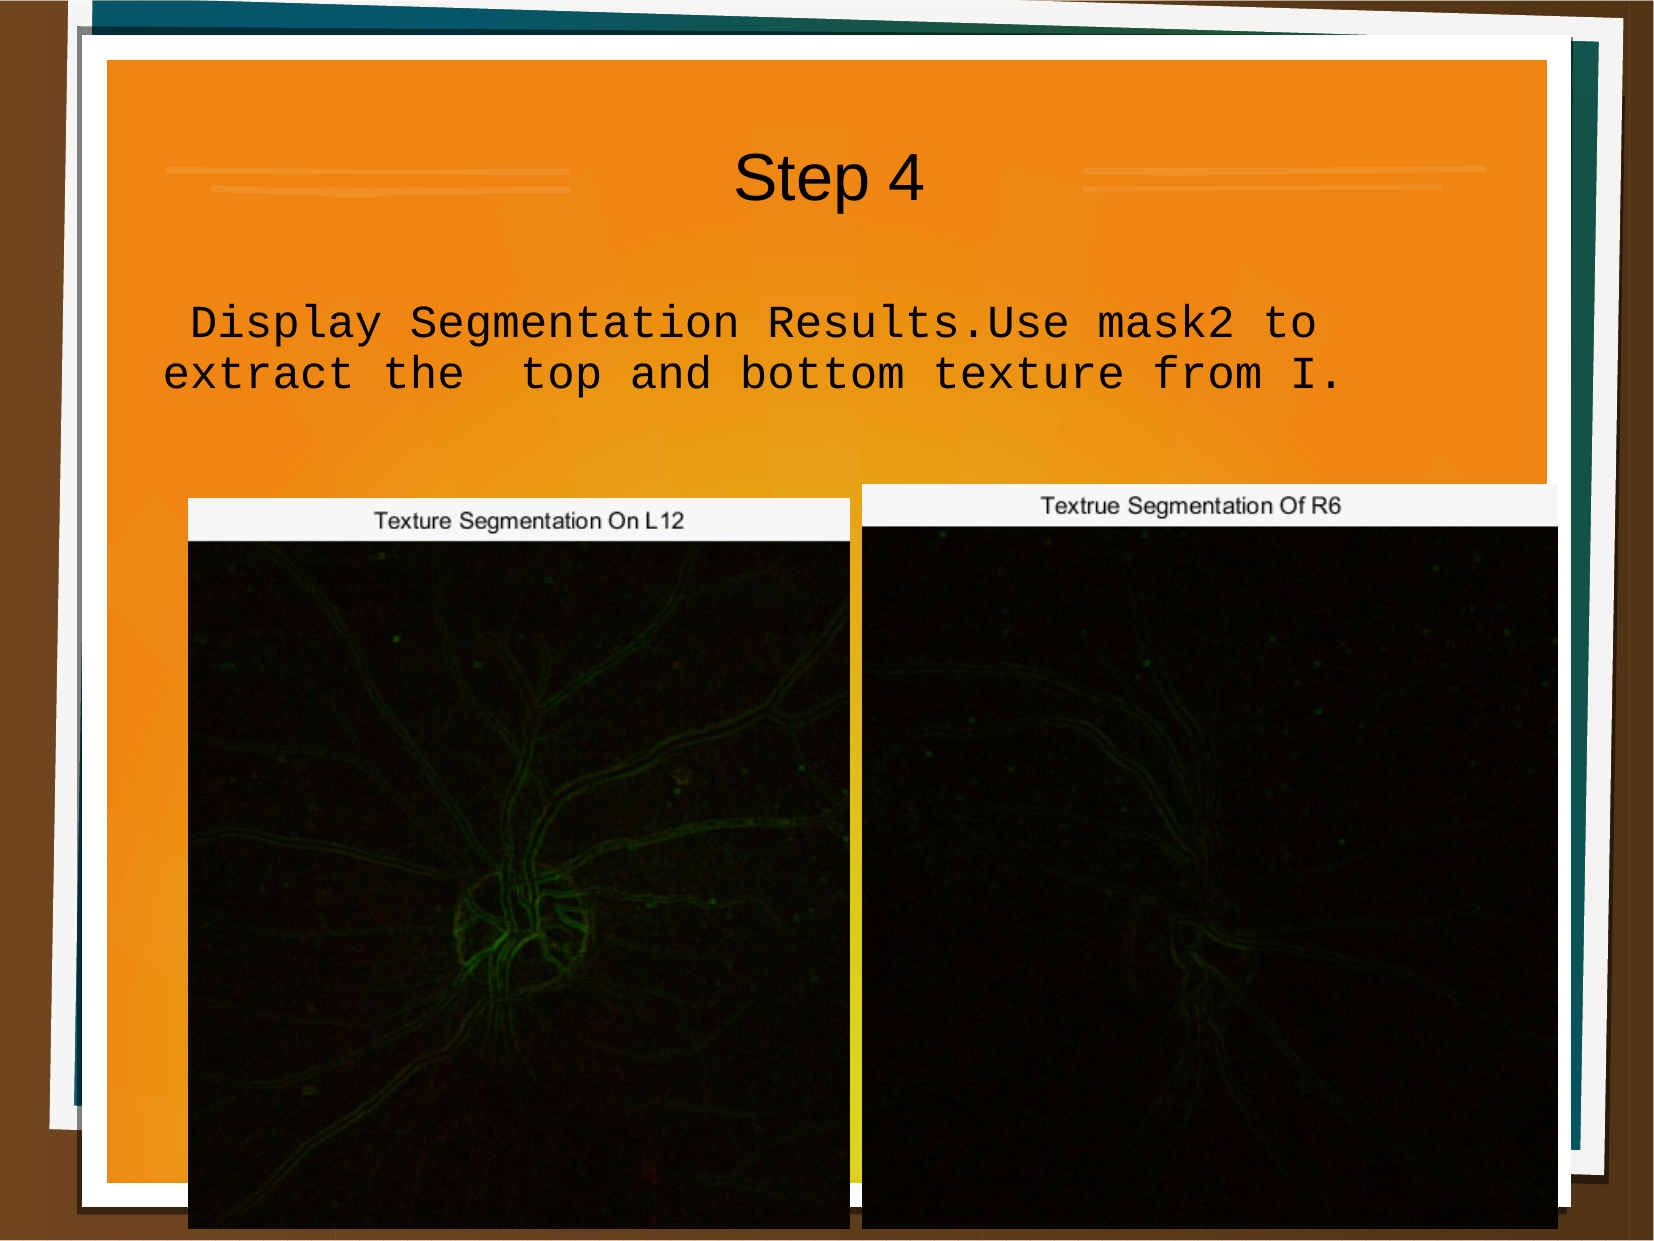

# Step 4
 Display Segmentation Results.Use mask2 to extract the top and bottom texture from I.